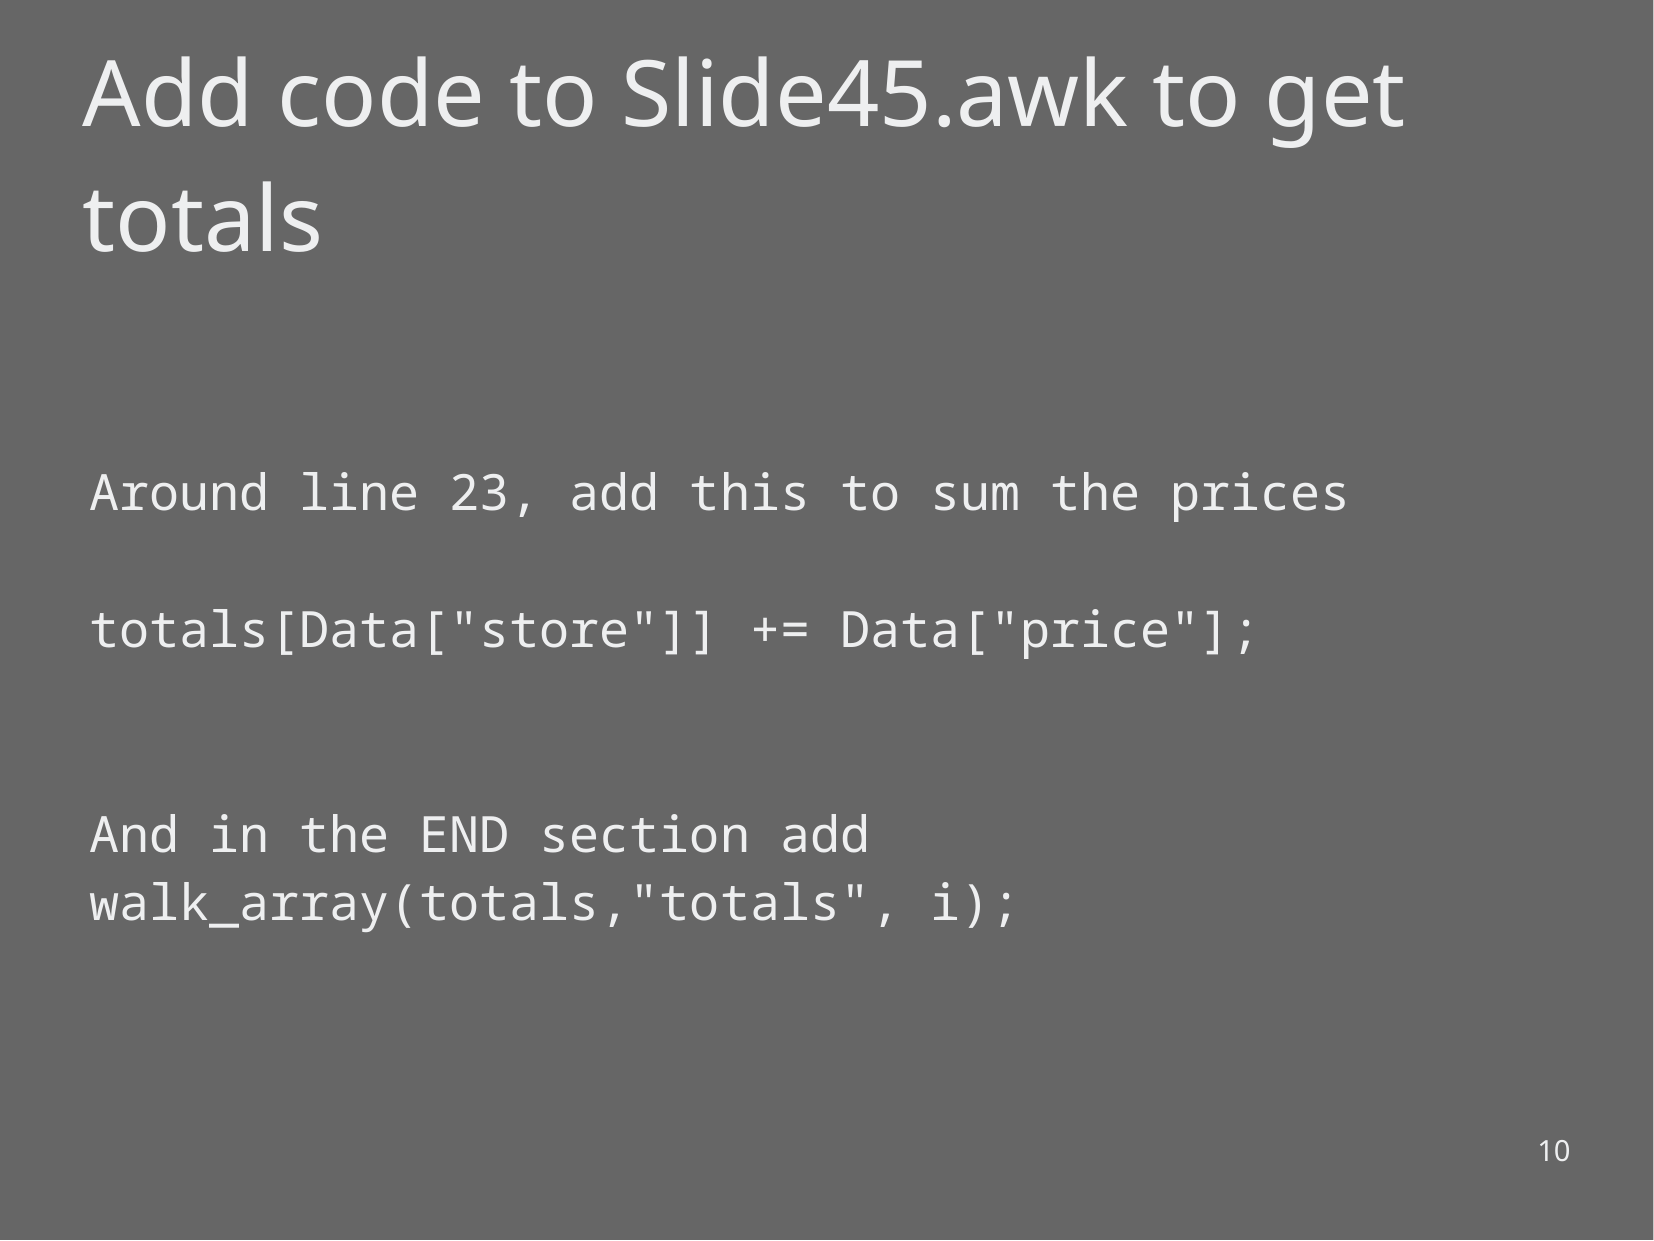

# Add code to Slide45.awk to get totals
Around line 23, add this to sum the prices
totals[Data["store"]] += Data["price"];
And in the END section add
walk_array(totals,"totals", i);
10